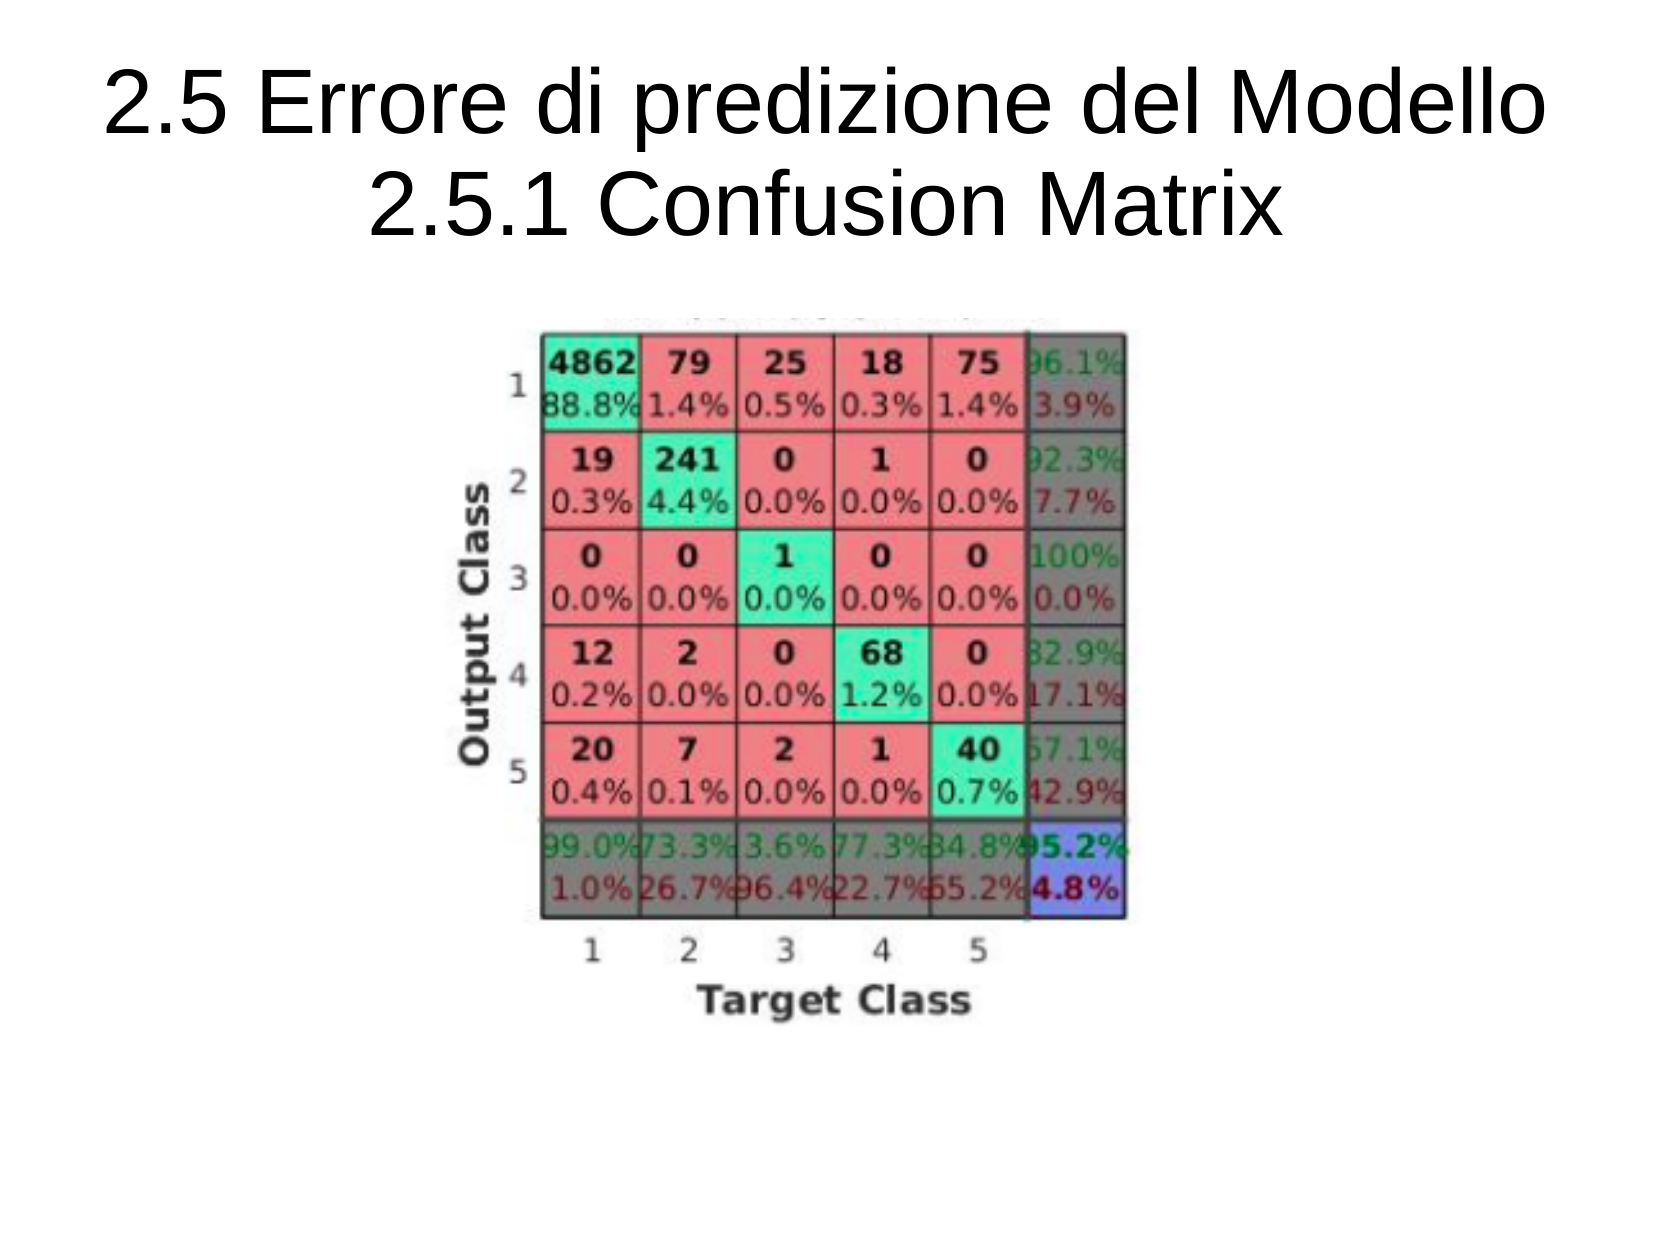

# 2.5 Errore di predizione del Modello 2.5.1 Confusion Matrix